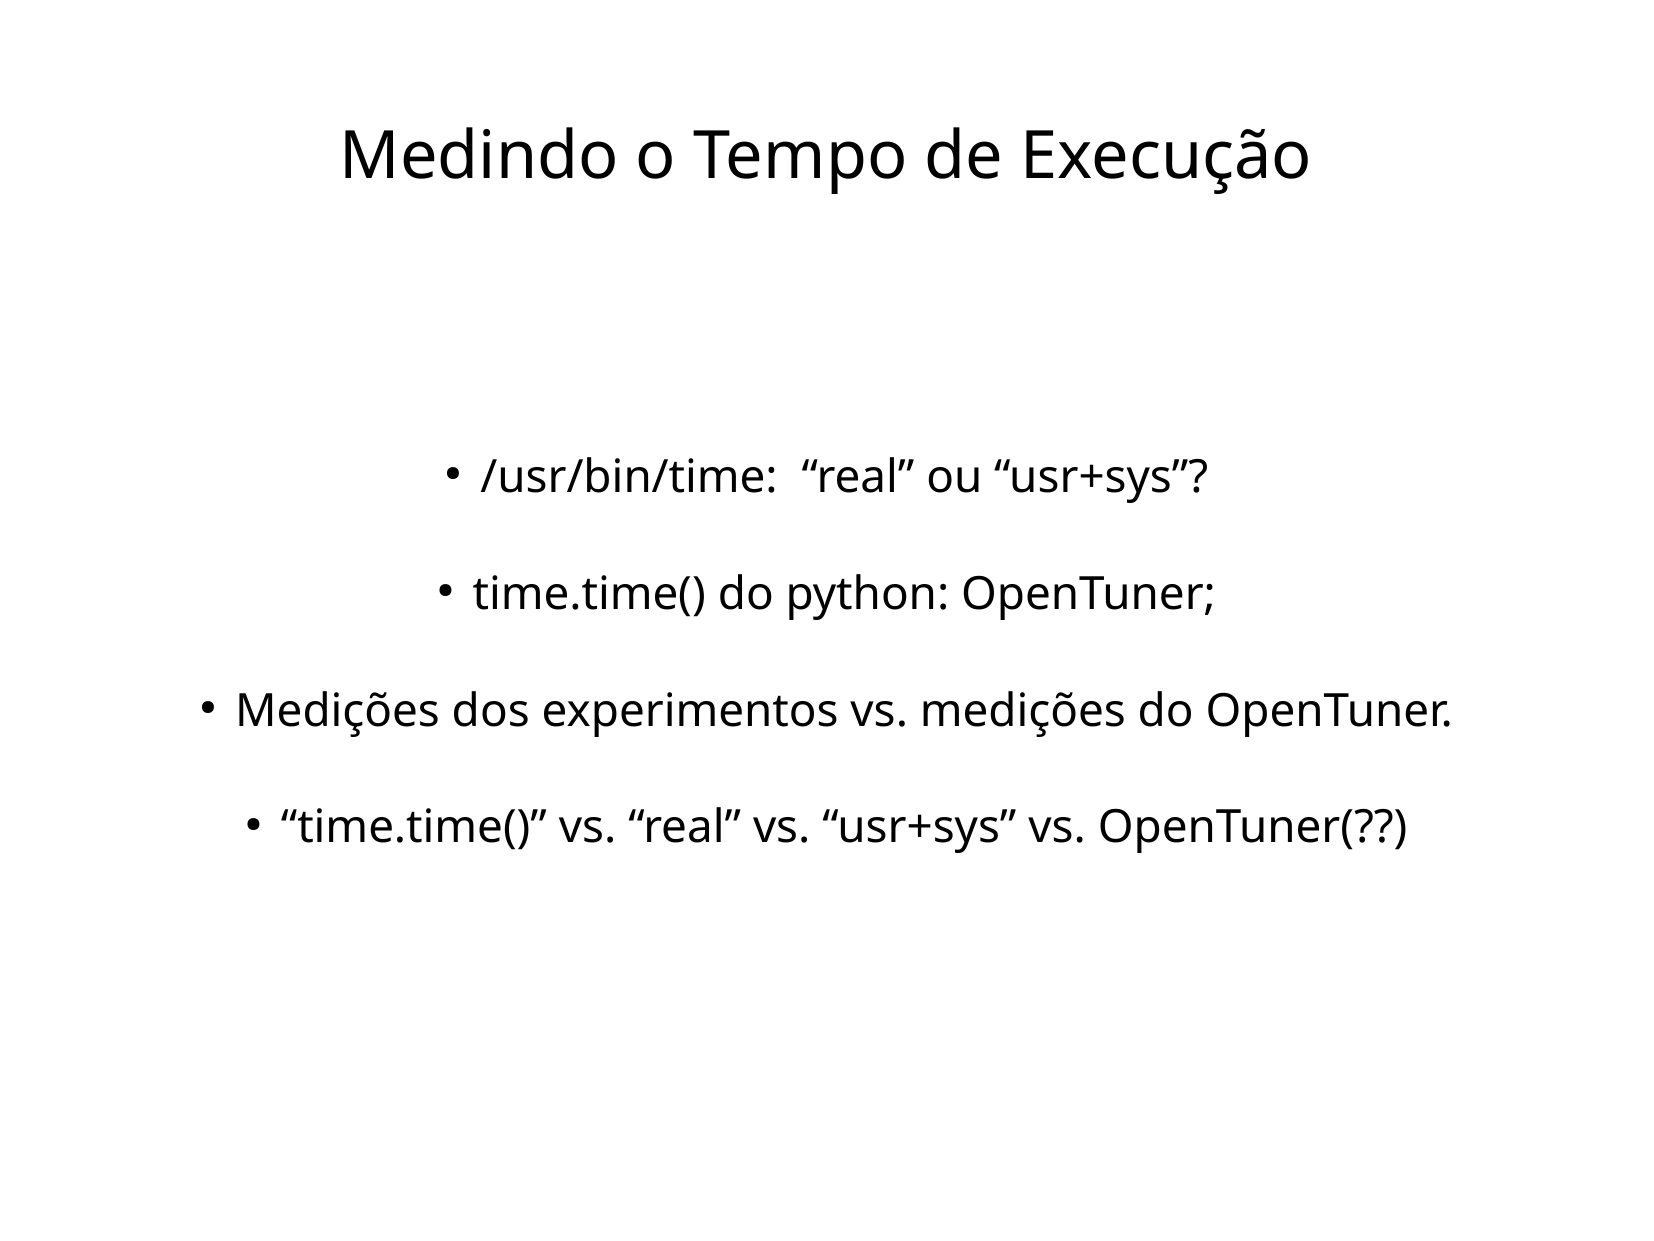

# Medindo o Tempo de Execução
/usr/bin/time: “real” ou “usr+sys”?
time.time() do python: OpenTuner;
Medições dos experimentos vs. medições do OpenTuner.
“time.time()” vs. “real” vs. “usr+sys” vs. OpenTuner(??)